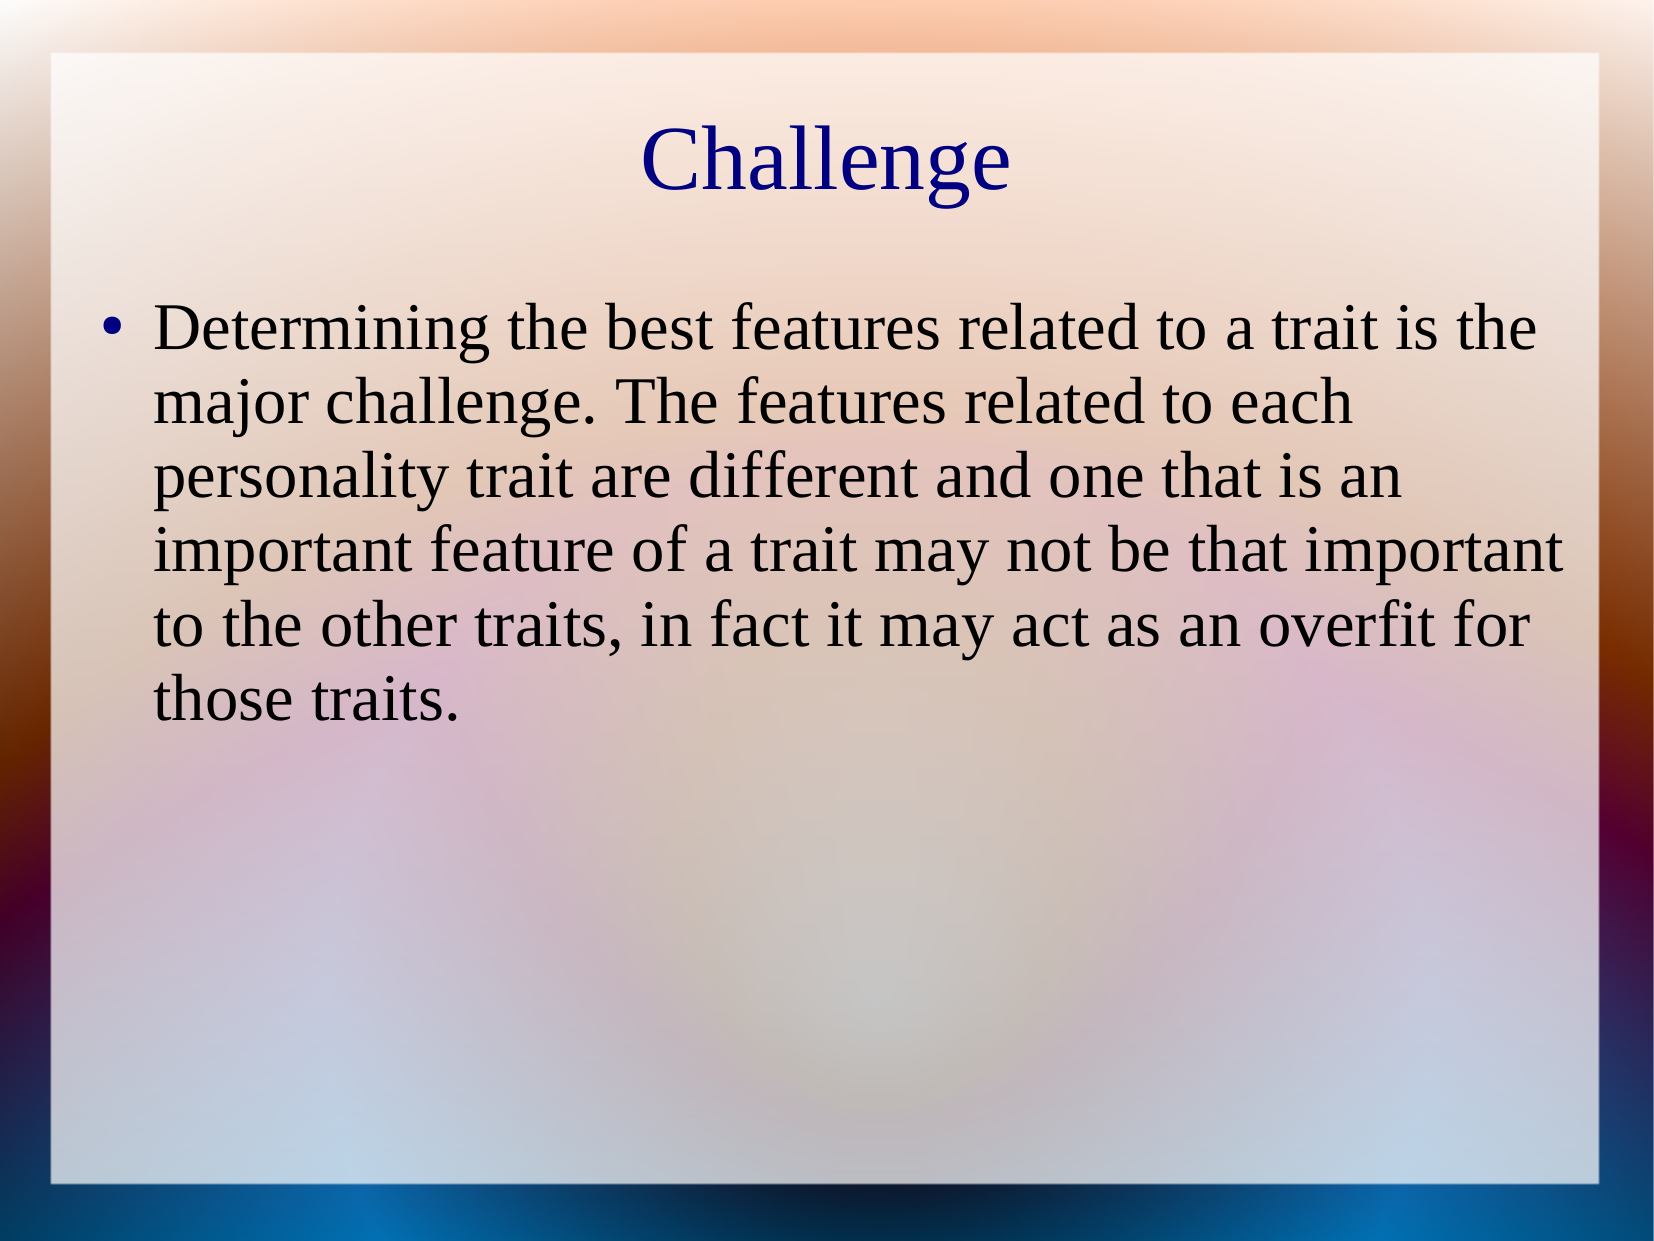

# Challenge
Determining the best features related to a trait is the major challenge. The features related to each personality trait are different and one that is an important feature of a trait may not be that important to the other traits, in fact it may act as an overfit for those traits.